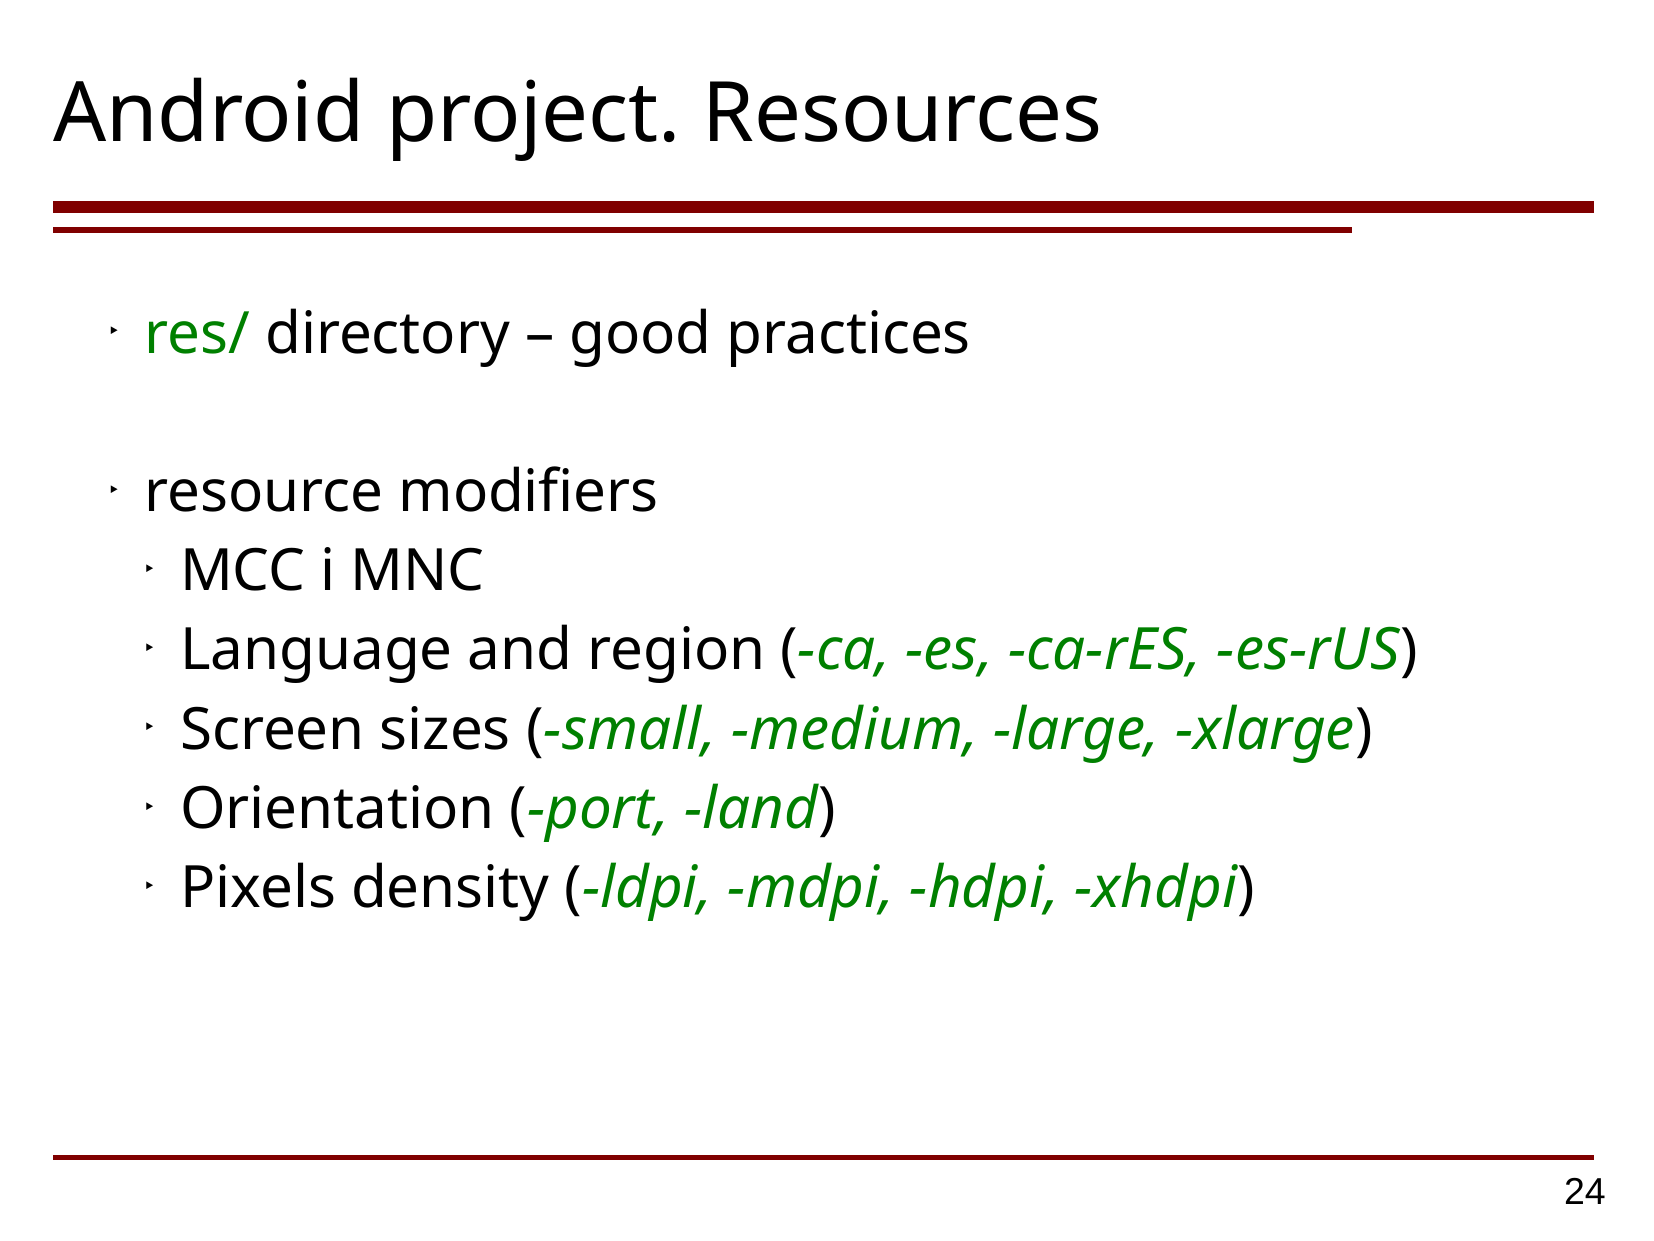

# Android project. Resources
res/ directory – good practices
resource modifiers
MCC i MNC
Language and region (-ca, -es, -ca-rES, -es-rUS)
Screen sizes (-small, -medium, -large, -xlarge)
Orientation (-port, -land)
Pixels density (-ldpi, -mdpi, -hdpi, -xhdpi)